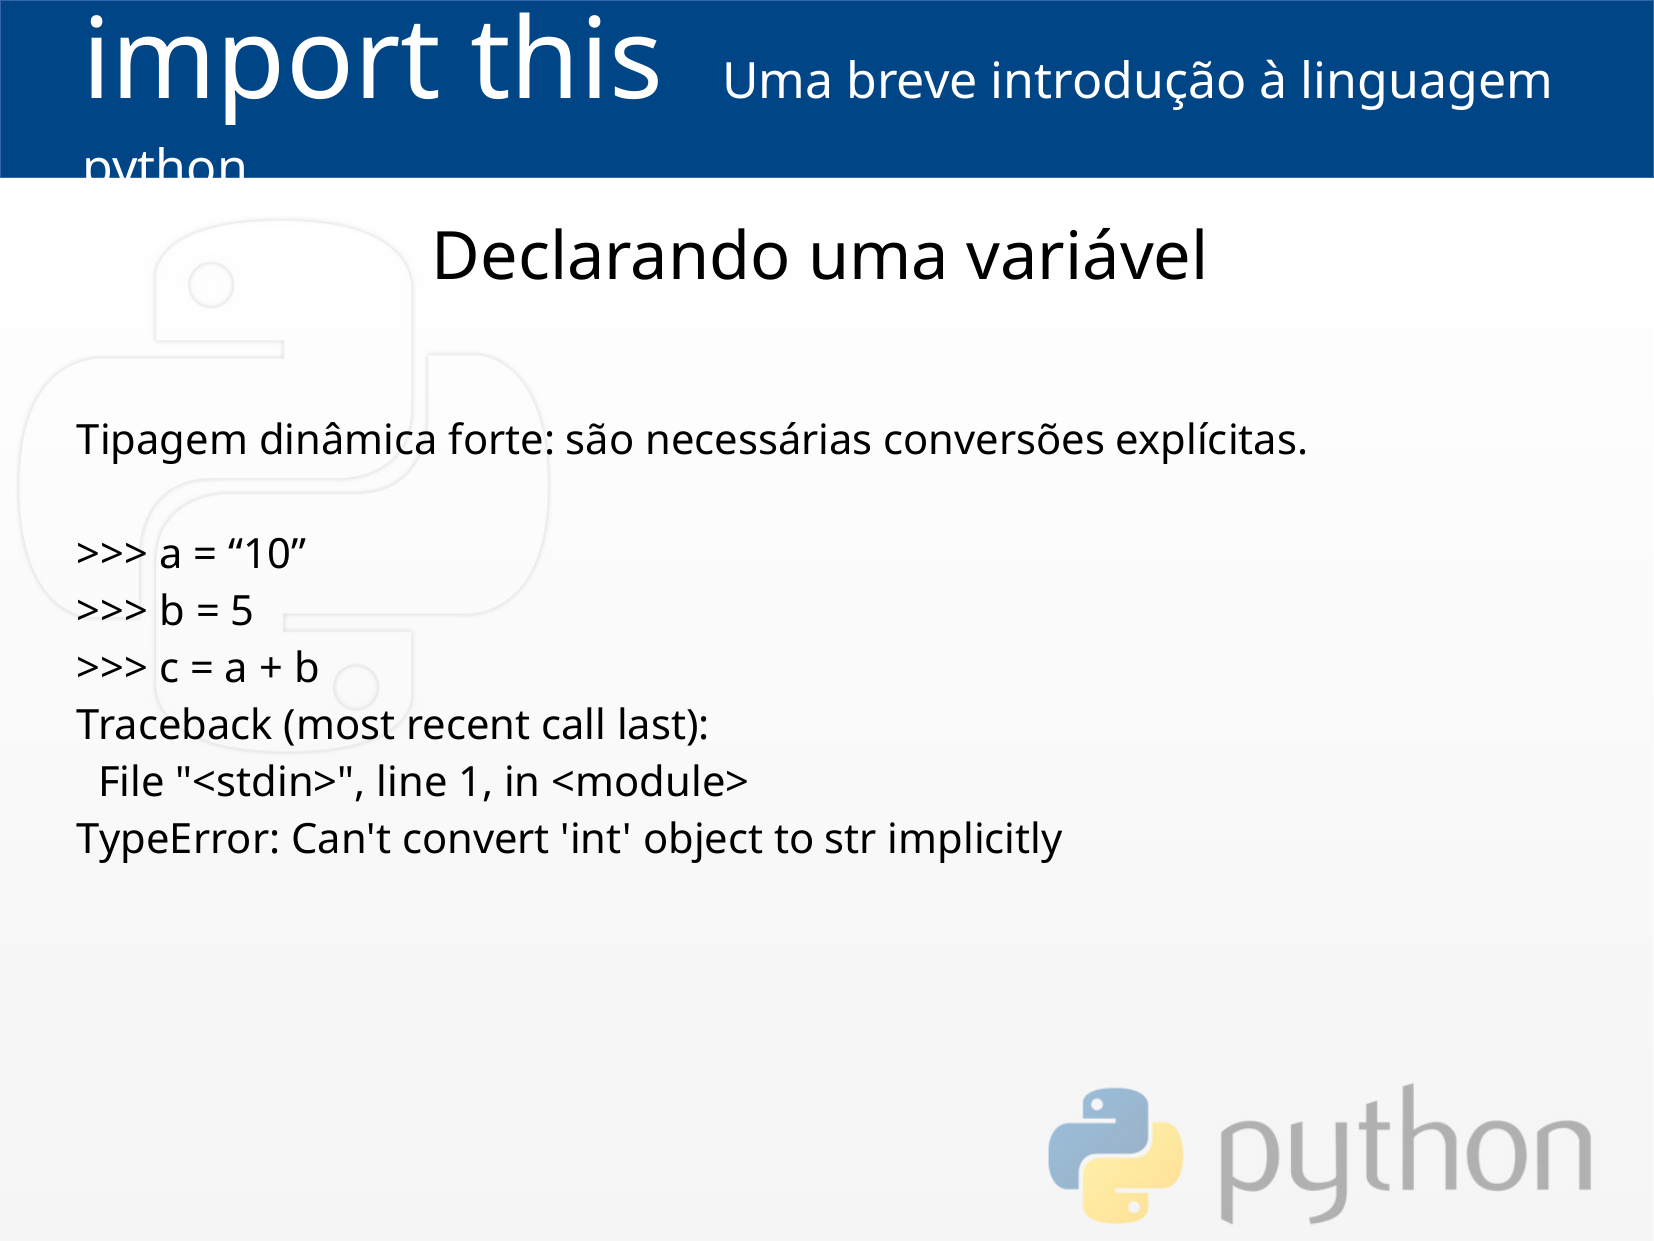

import this Uma breve introdução à linguagem python
Declarando uma variável
# Tipagem dinâmica forte: são necessárias conversões explícitas.
>>> a = “10”
>>> b = 5
>>> c = a + b
Traceback (most recent call last):
 File "<stdin>", line 1, in <module>
TypeError: Can't convert 'int' object to str implicitly